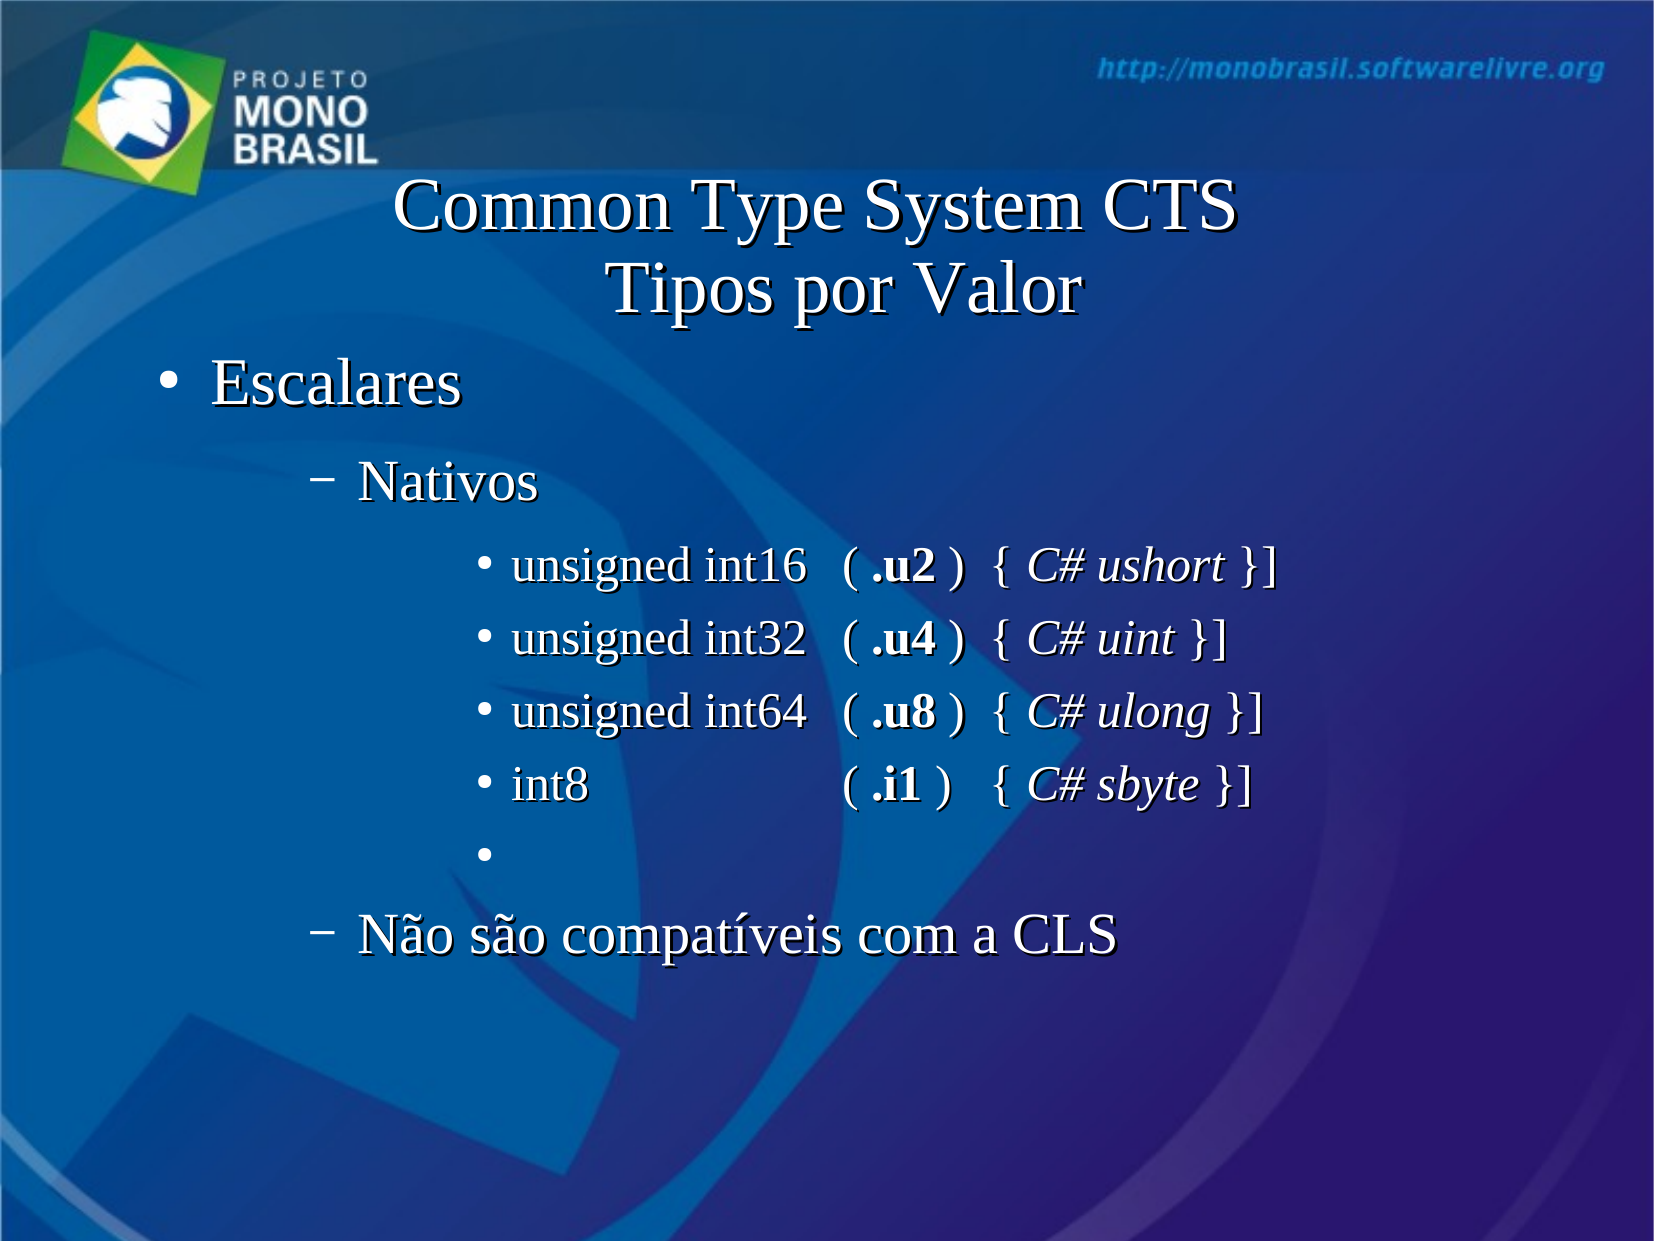

# Common Type System CTS Tipos por Valor
Escalares
Nativos
unsigned int16 	( .u2 ) 	{ C# ushort }]
unsigned int32 	( .u4 ) 	{ C# uint }]
unsigned int64 	( .u8 ) 	{ C# ulong }]
int8 	( .i1 ) 	{ C# sbyte }]
Não são compatíveis com a CLS